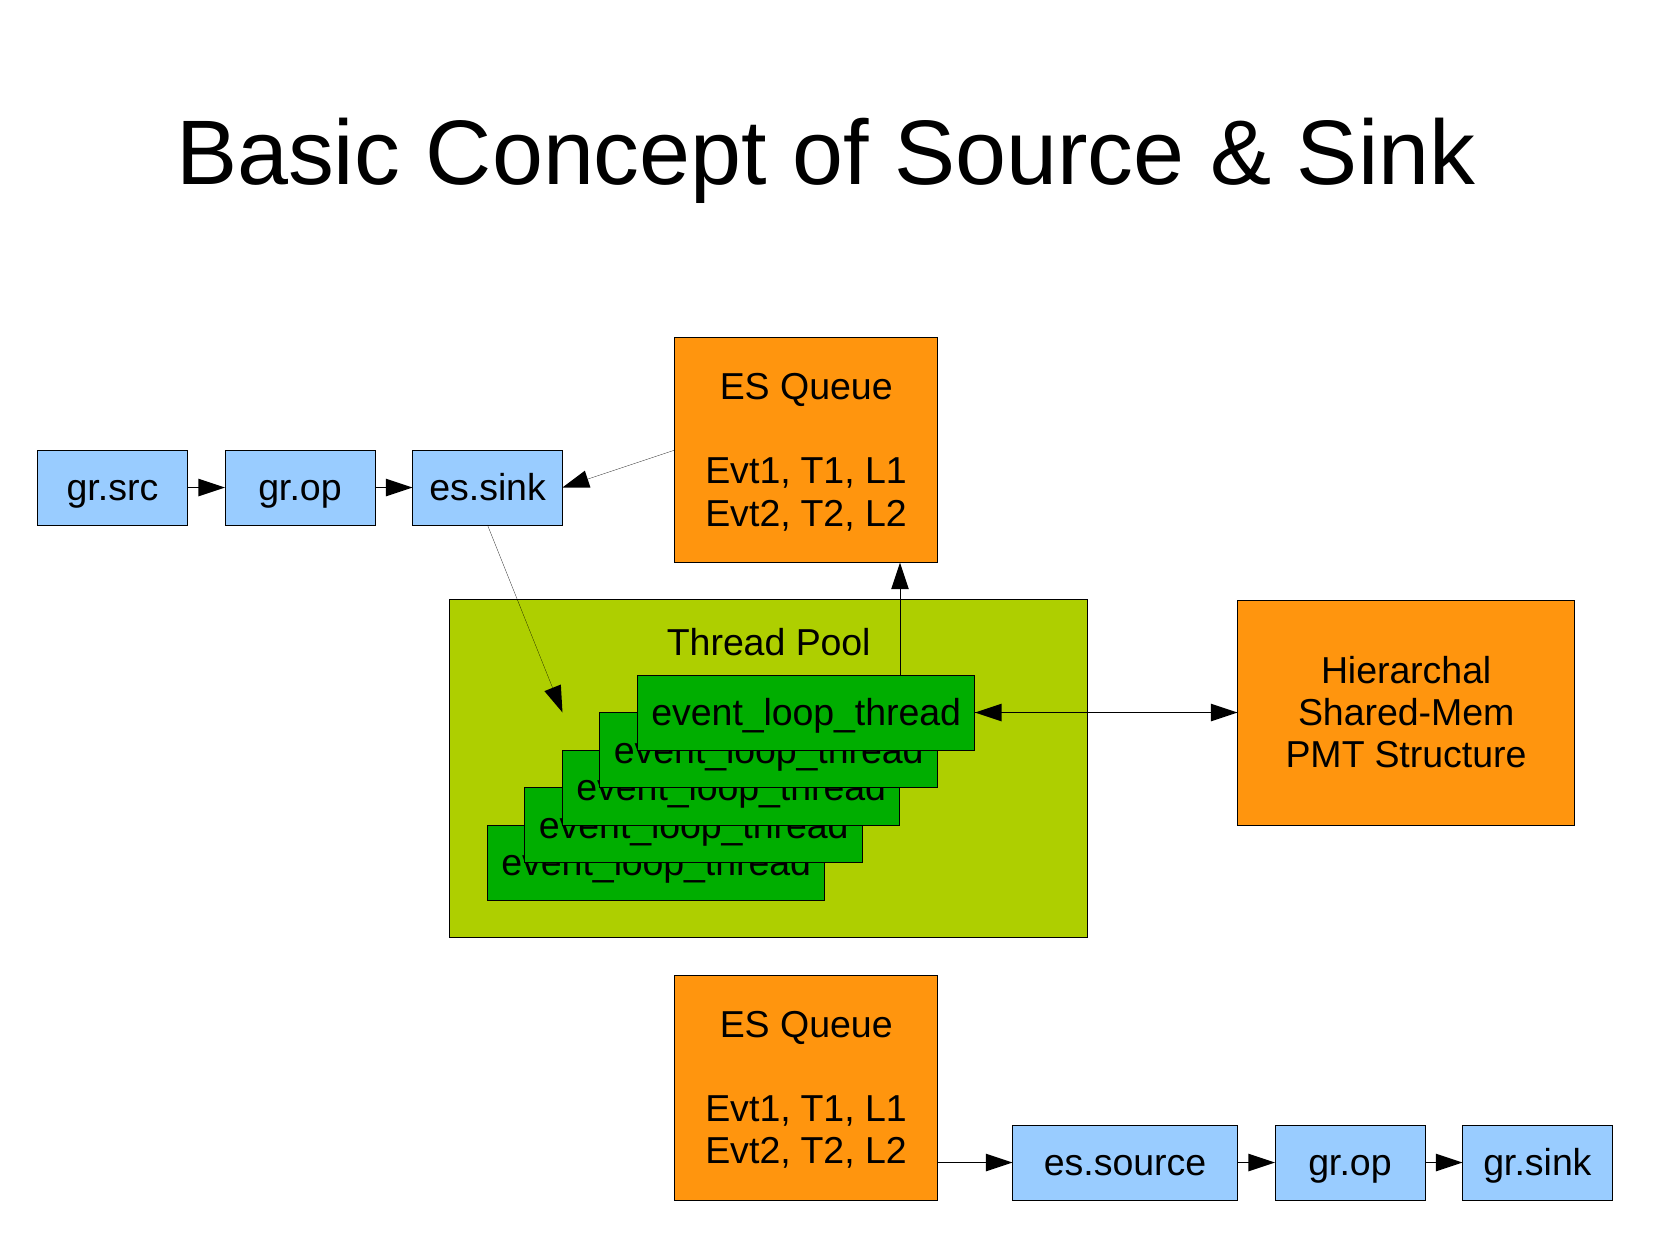

# Basic Concept of Source & Sink
ES Queue
Evt1, T1, L1
Evt2, T2, L2
gr.src
gr.op
es.sink
Thread Pool
Hierarchal
Shared-Mem
PMT Structure
event_loop_thread
event_loop_thread
event_loop_thread
event_loop_thread
event_loop_thread
ES Queue
Evt1, T1, L1
Evt2, T2, L2
es.source
gr.op
gr.sink